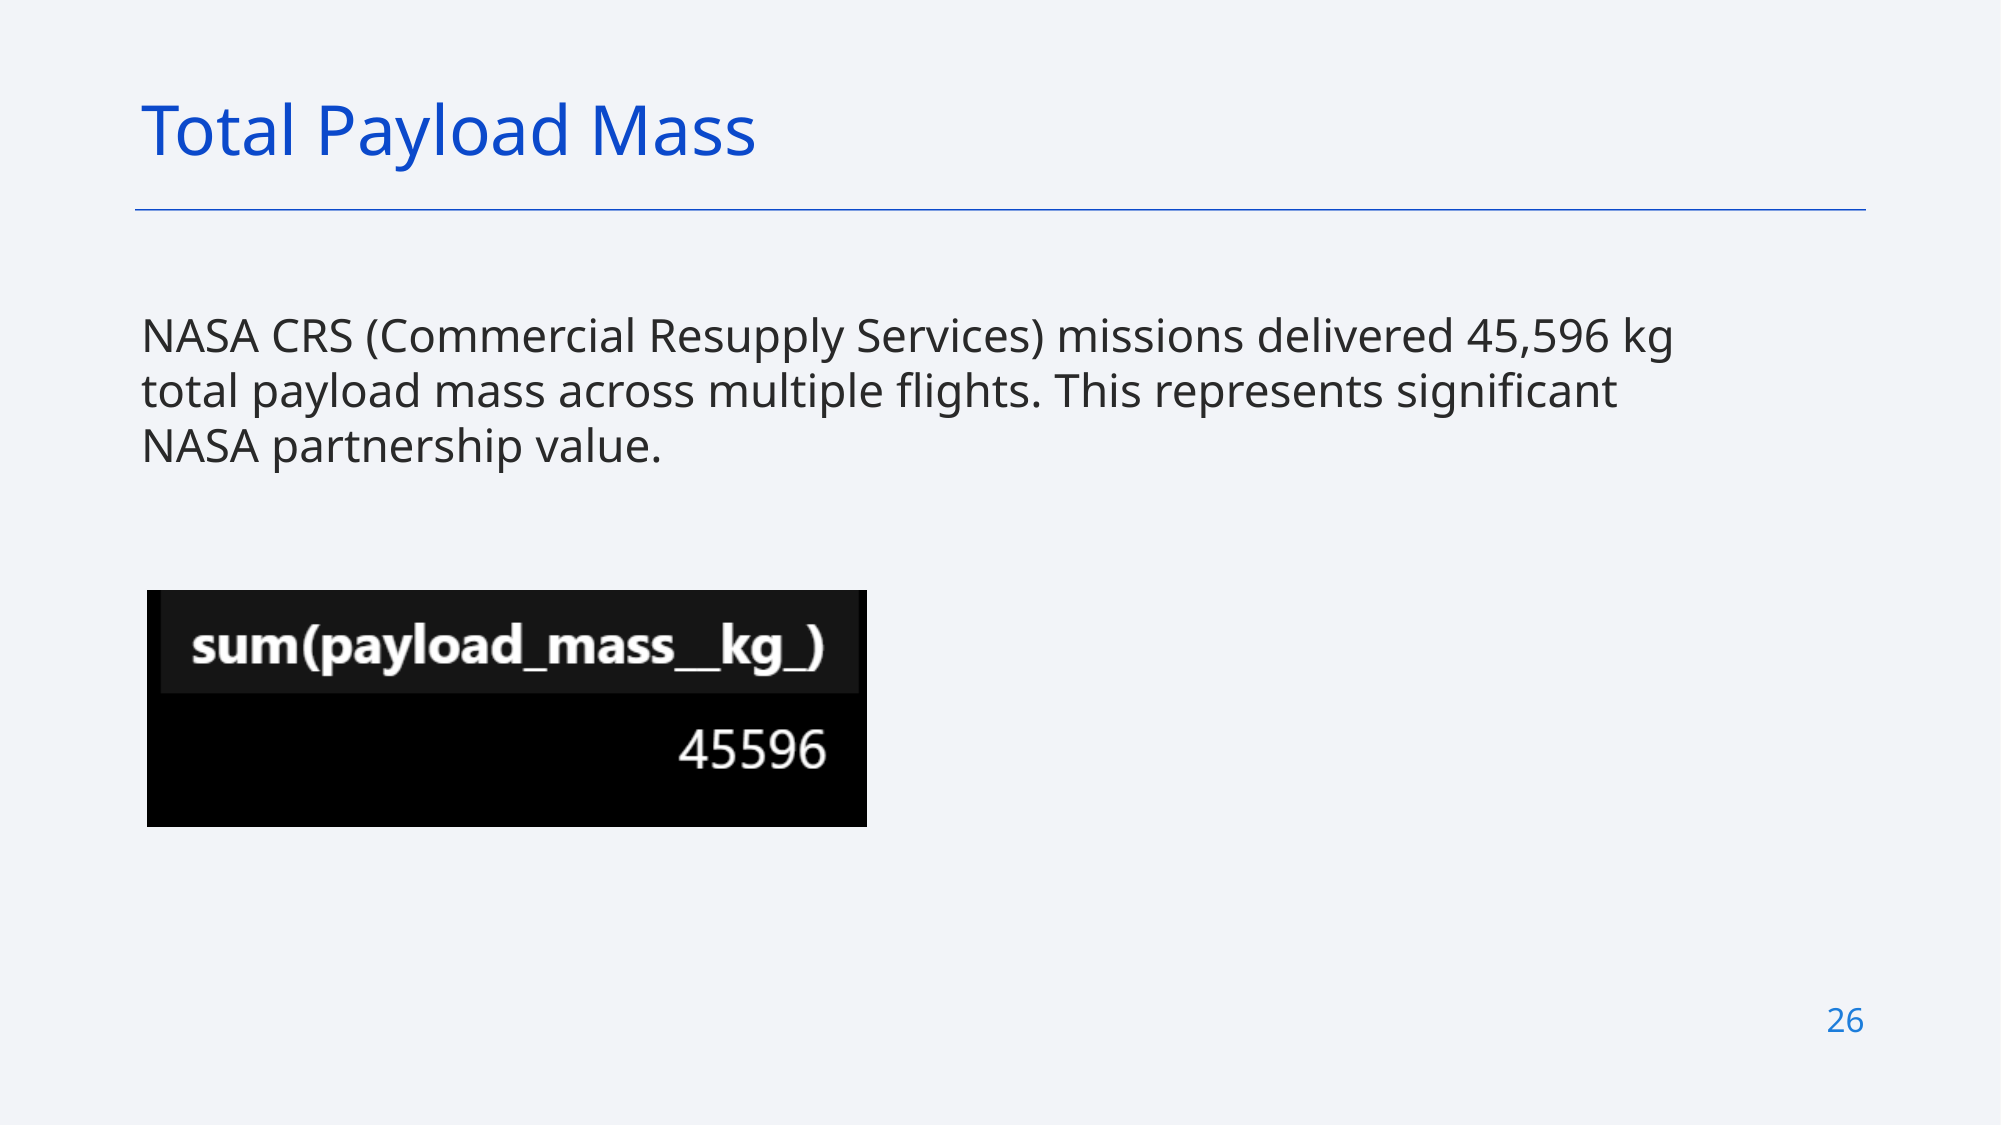

Total Payload Mass
# NASA CRS (Commercial Resupply Services) missions delivered 45,596 kg total payload mass across multiple flights. This represents significant NASA partnership value.
26